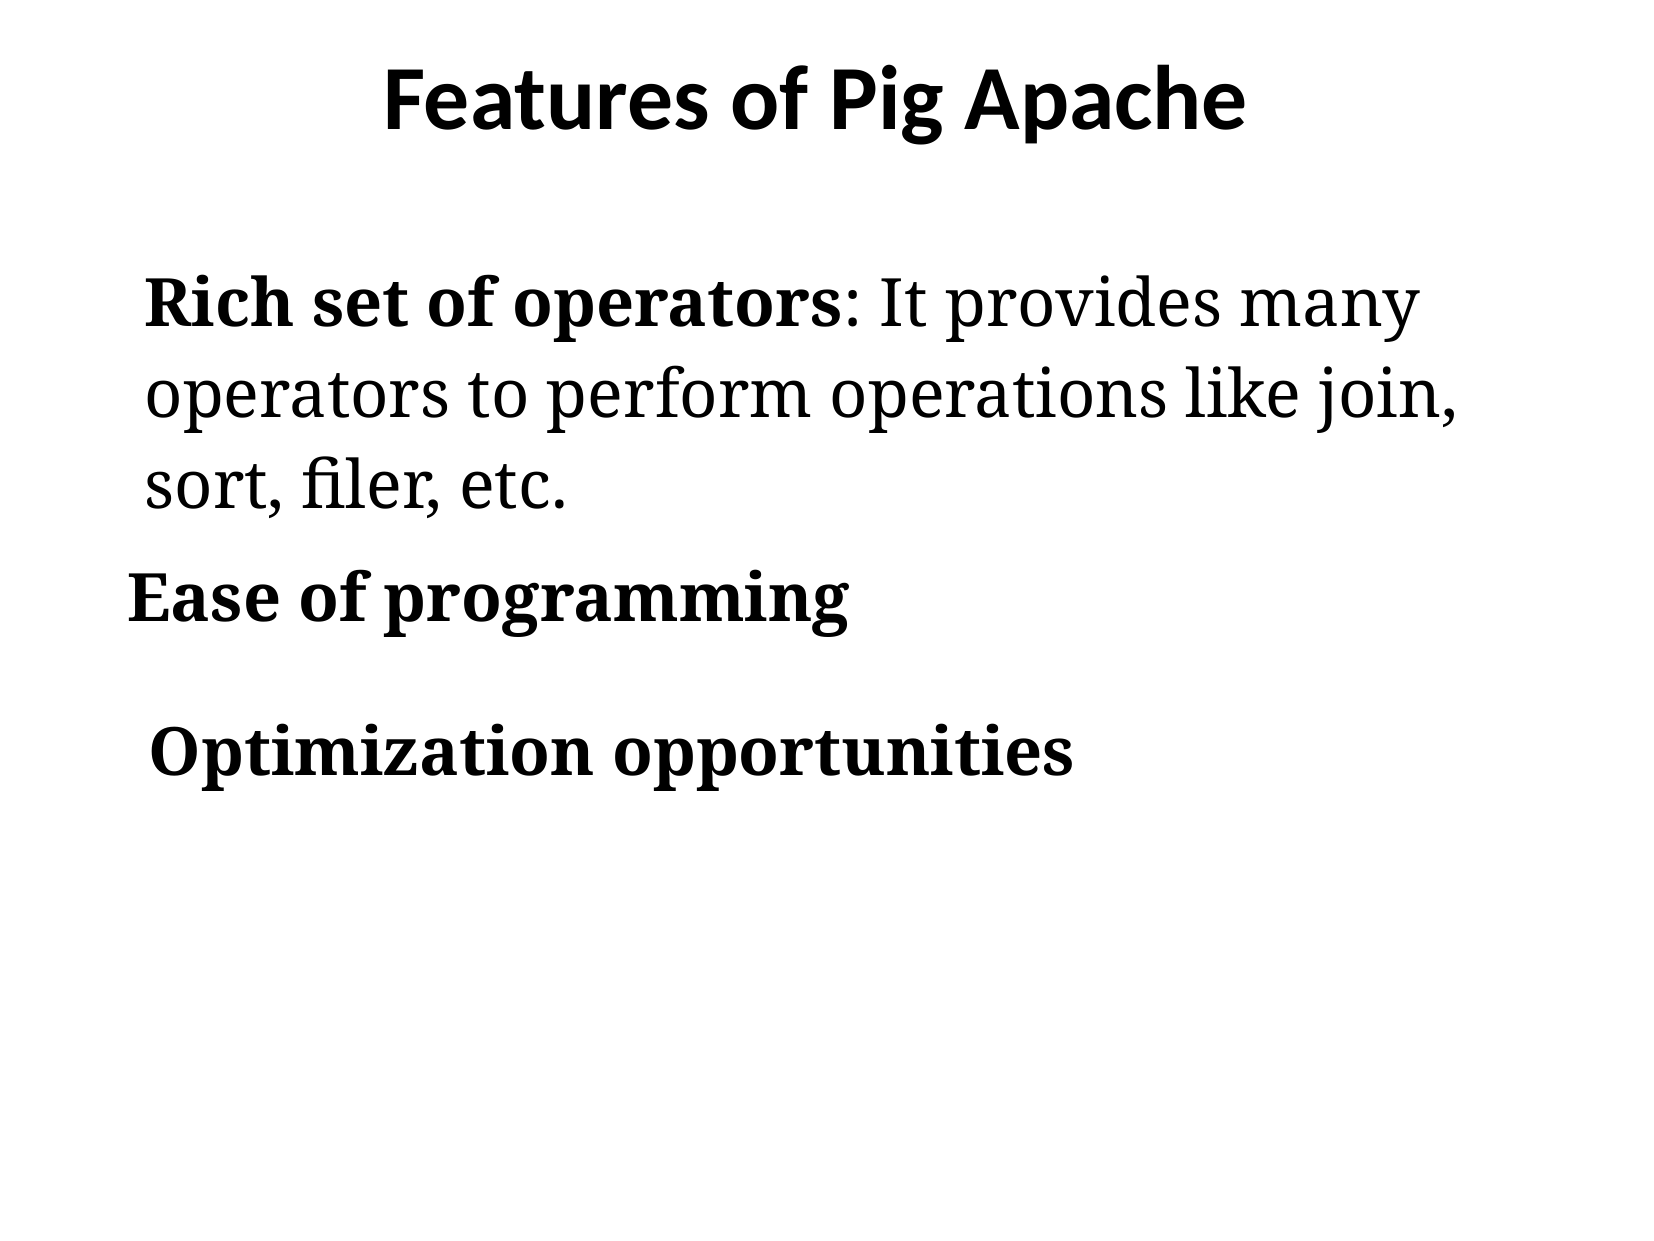

# Features of Pig Apache
Rich set of operators: It provides many operators to perform operations like join, sort, filer, etc.
 Ease of programming
Optimization opportunities